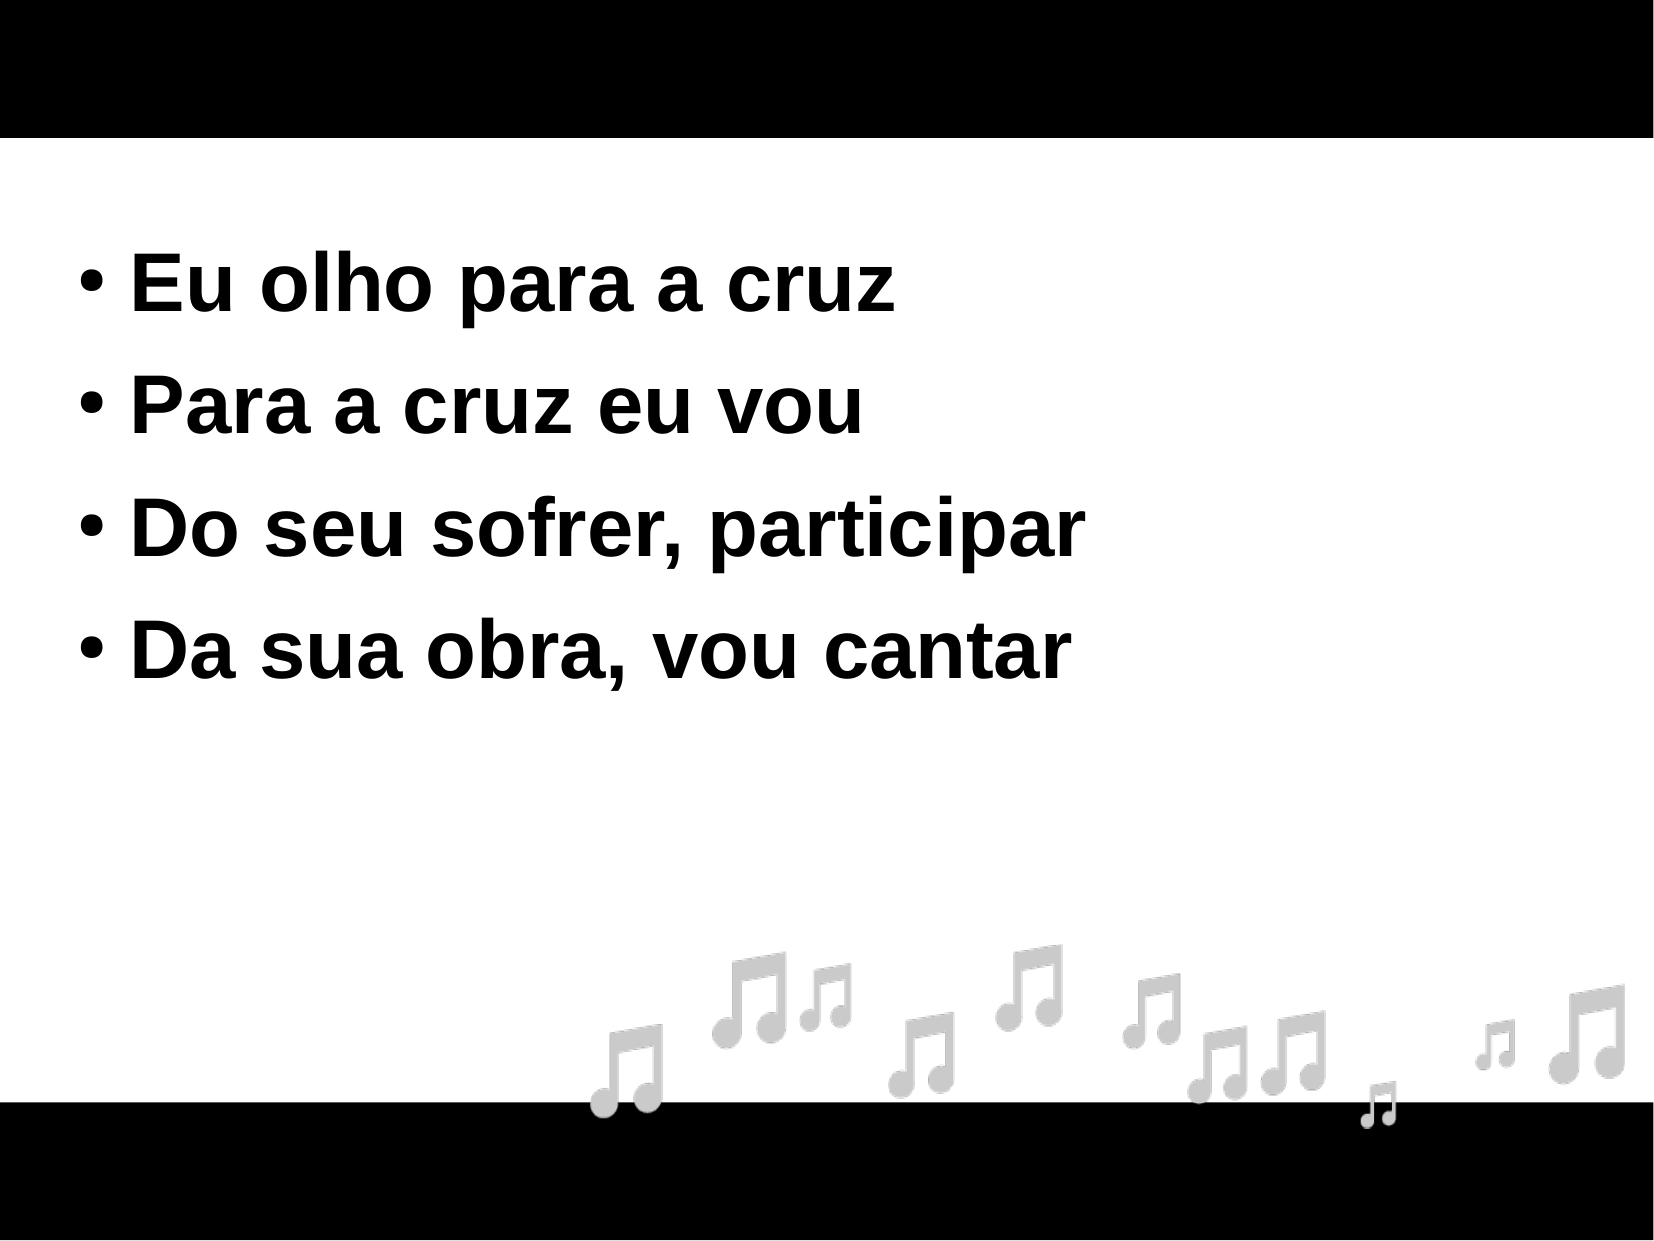

# Eu olho para a cruz
Para a cruz eu vou
Do seu sofrer, participar
Da sua obra, vou cantar